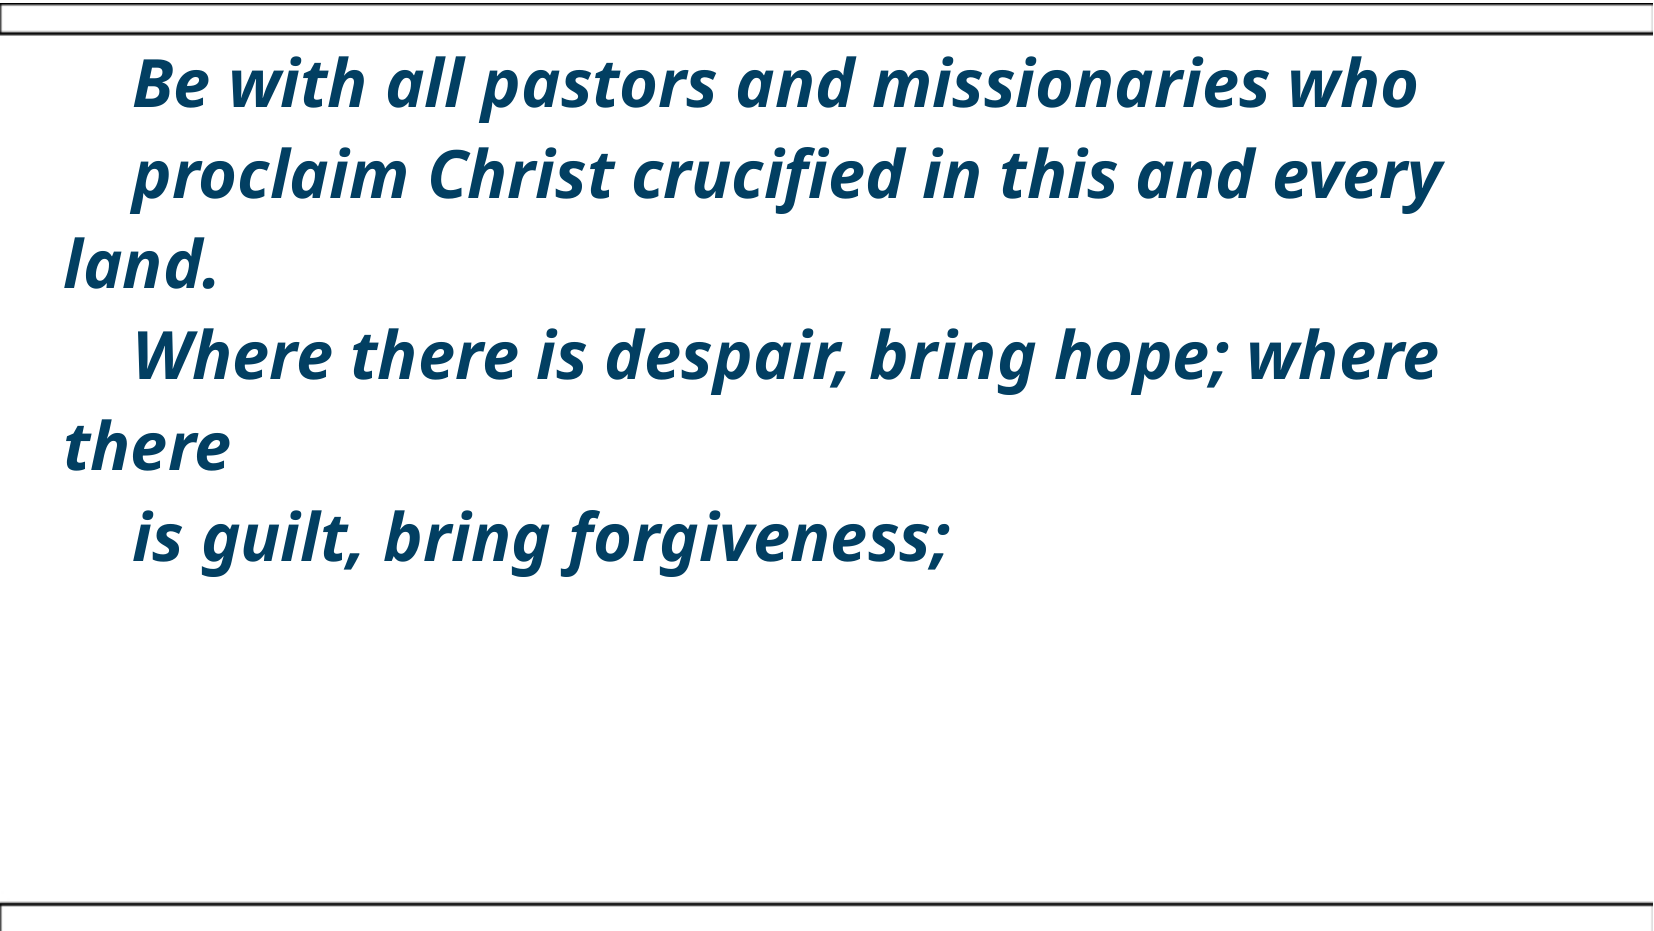

Be with all pastors and missionaries who
 proclaim Christ crucified in this and every land.
 Where there is despair, bring hope; where there
 is guilt, bring forgiveness;